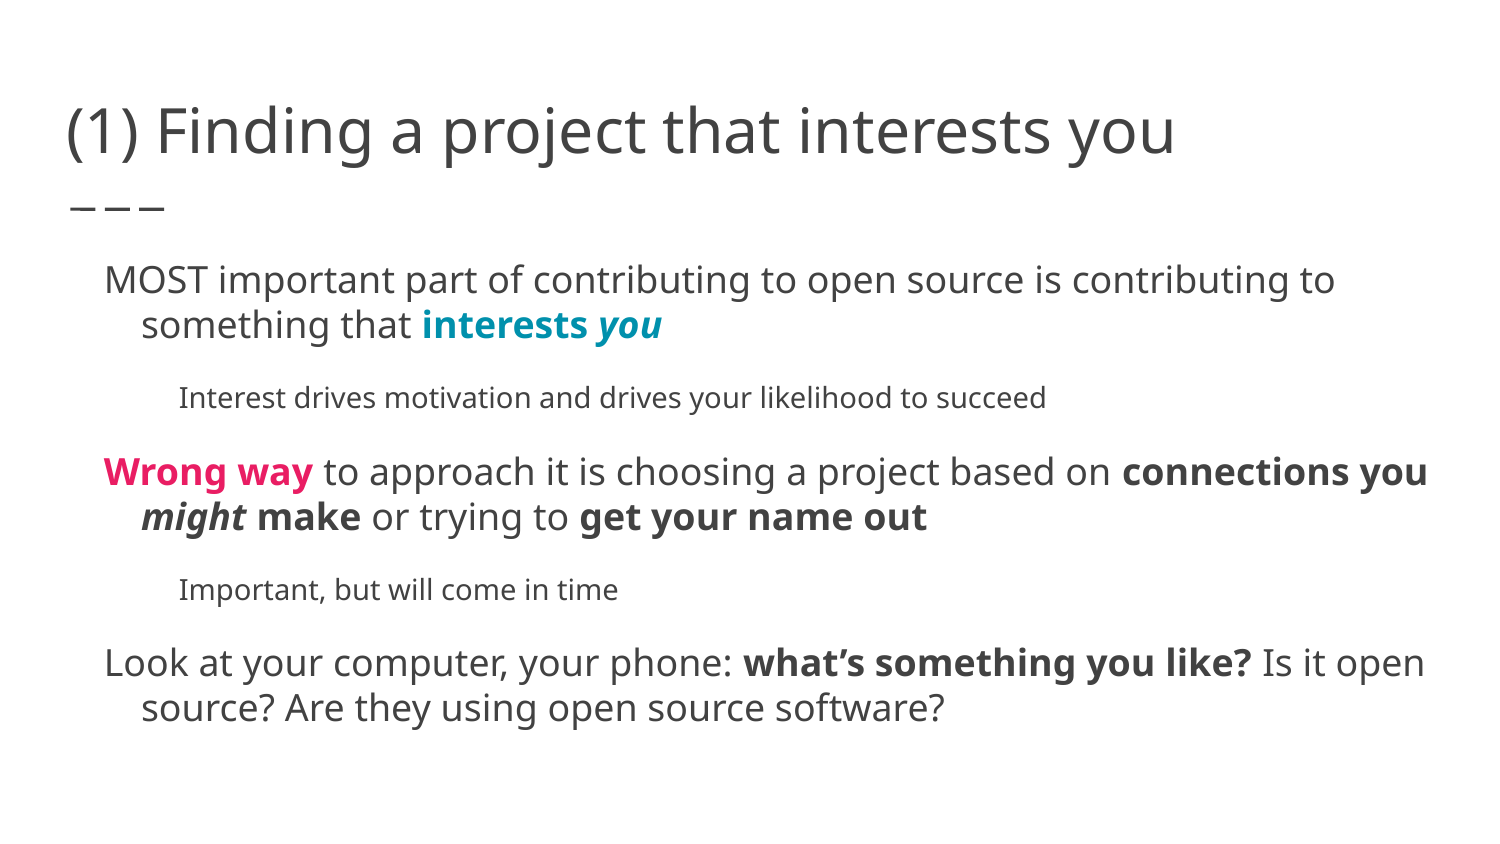

# (1) Finding a project that interests you
MOST important part of contributing to open source is contributing to something that interests you
Interest drives motivation and drives your likelihood to succeed
Wrong way to approach it is choosing a project based on connections you might make or trying to get your name out
Important, but will come in time
Look at your computer, your phone: what’s something you like? Is it open source? Are they using open source software?